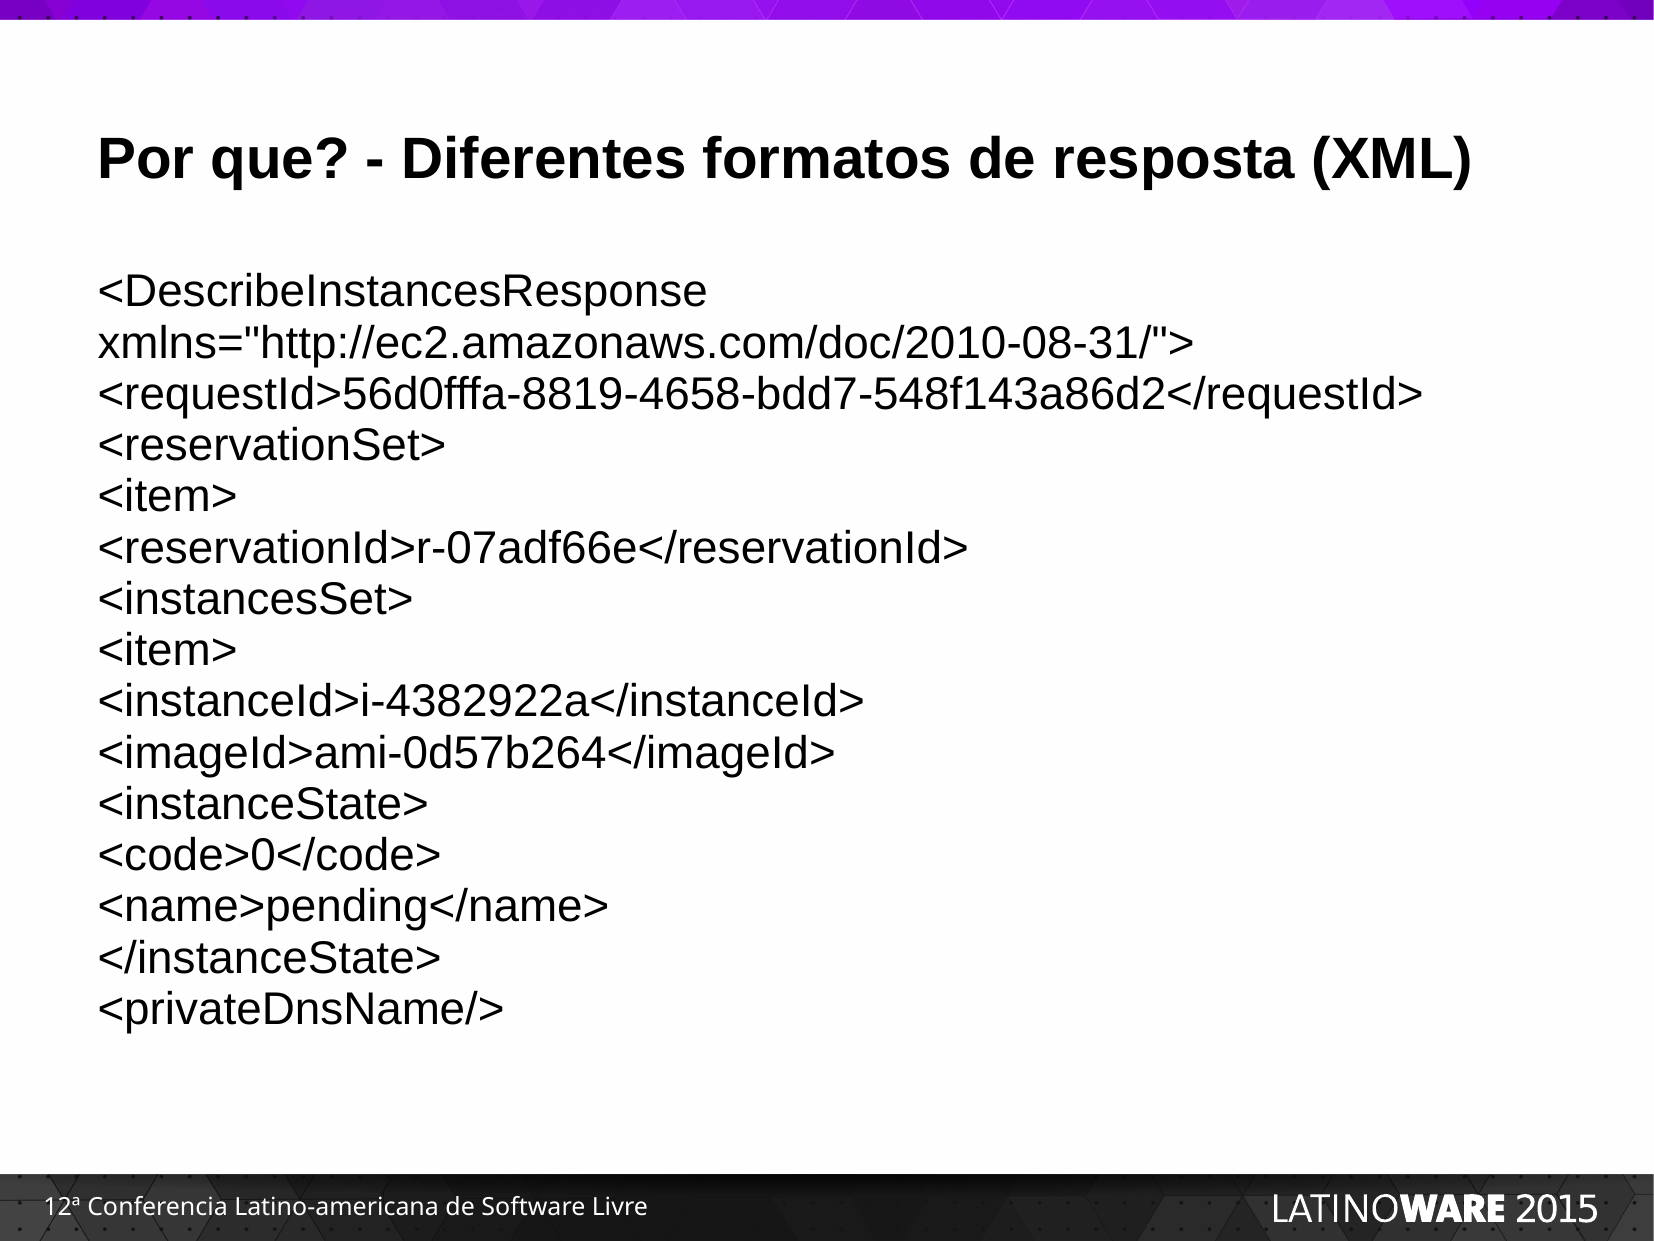

Por que? - Diferentes formatos de resposta (XML)
<DescribeInstancesResponse xmlns="http://ec2.amazonaws.com/doc/2010-08-31/">
<requestId>56d0fffa-8819-4658-bdd7-548f143a86d2</requestId>
<reservationSet>
<item>
<reservationId>r-07adf66e</reservationId>
<instancesSet>
<item>
<instanceId>i-4382922a</instanceId>
<imageId>ami-0d57b264</imageId>
<instanceState>
<code>0</code>
<name>pending</name>
</instanceState>
<privateDnsName/>
12ª Conferencia Latino-americana de Software Livre